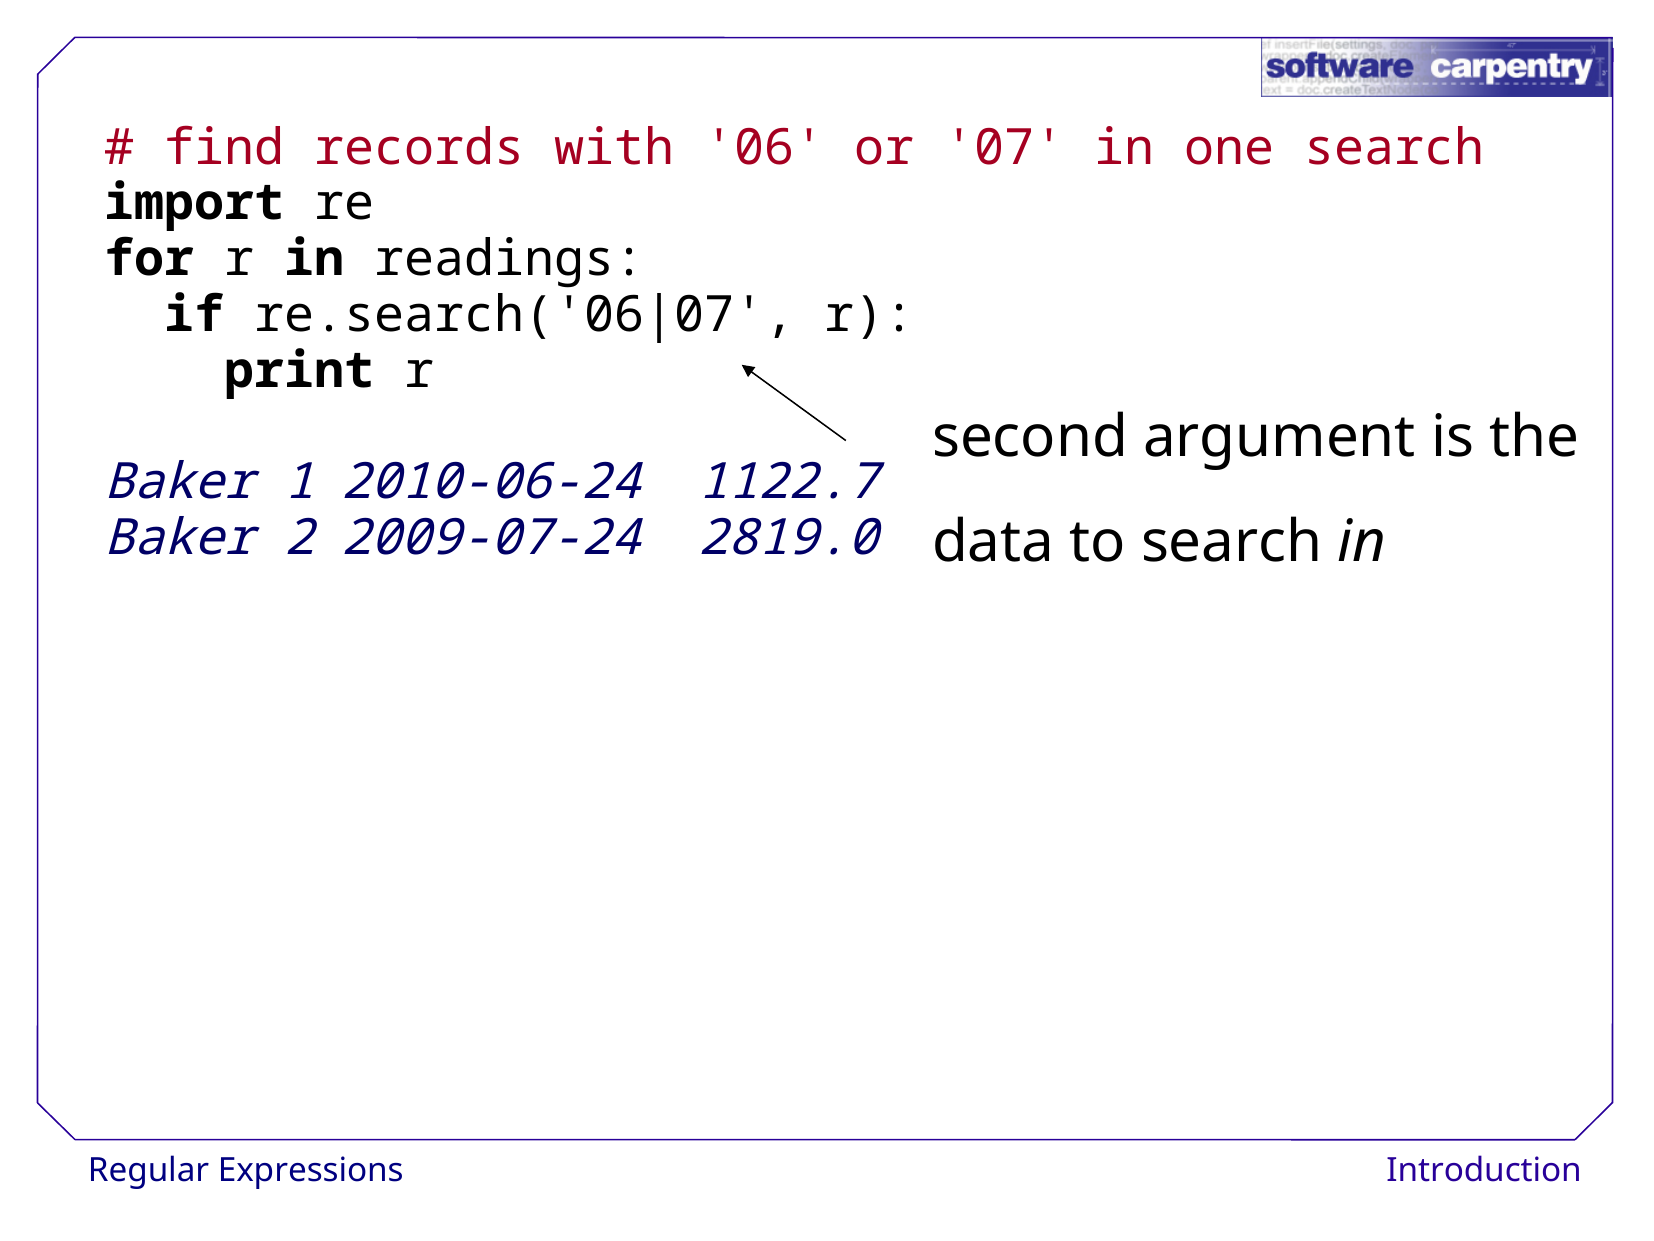

# find records with '06' or '07' in one search
import re
for r in readings:
 if re.search('06|07', r):
 print r
Baker 1	2010-06-24	1122.7
Baker 2	2009-07-24	2819.0
second argument is the
data to search in